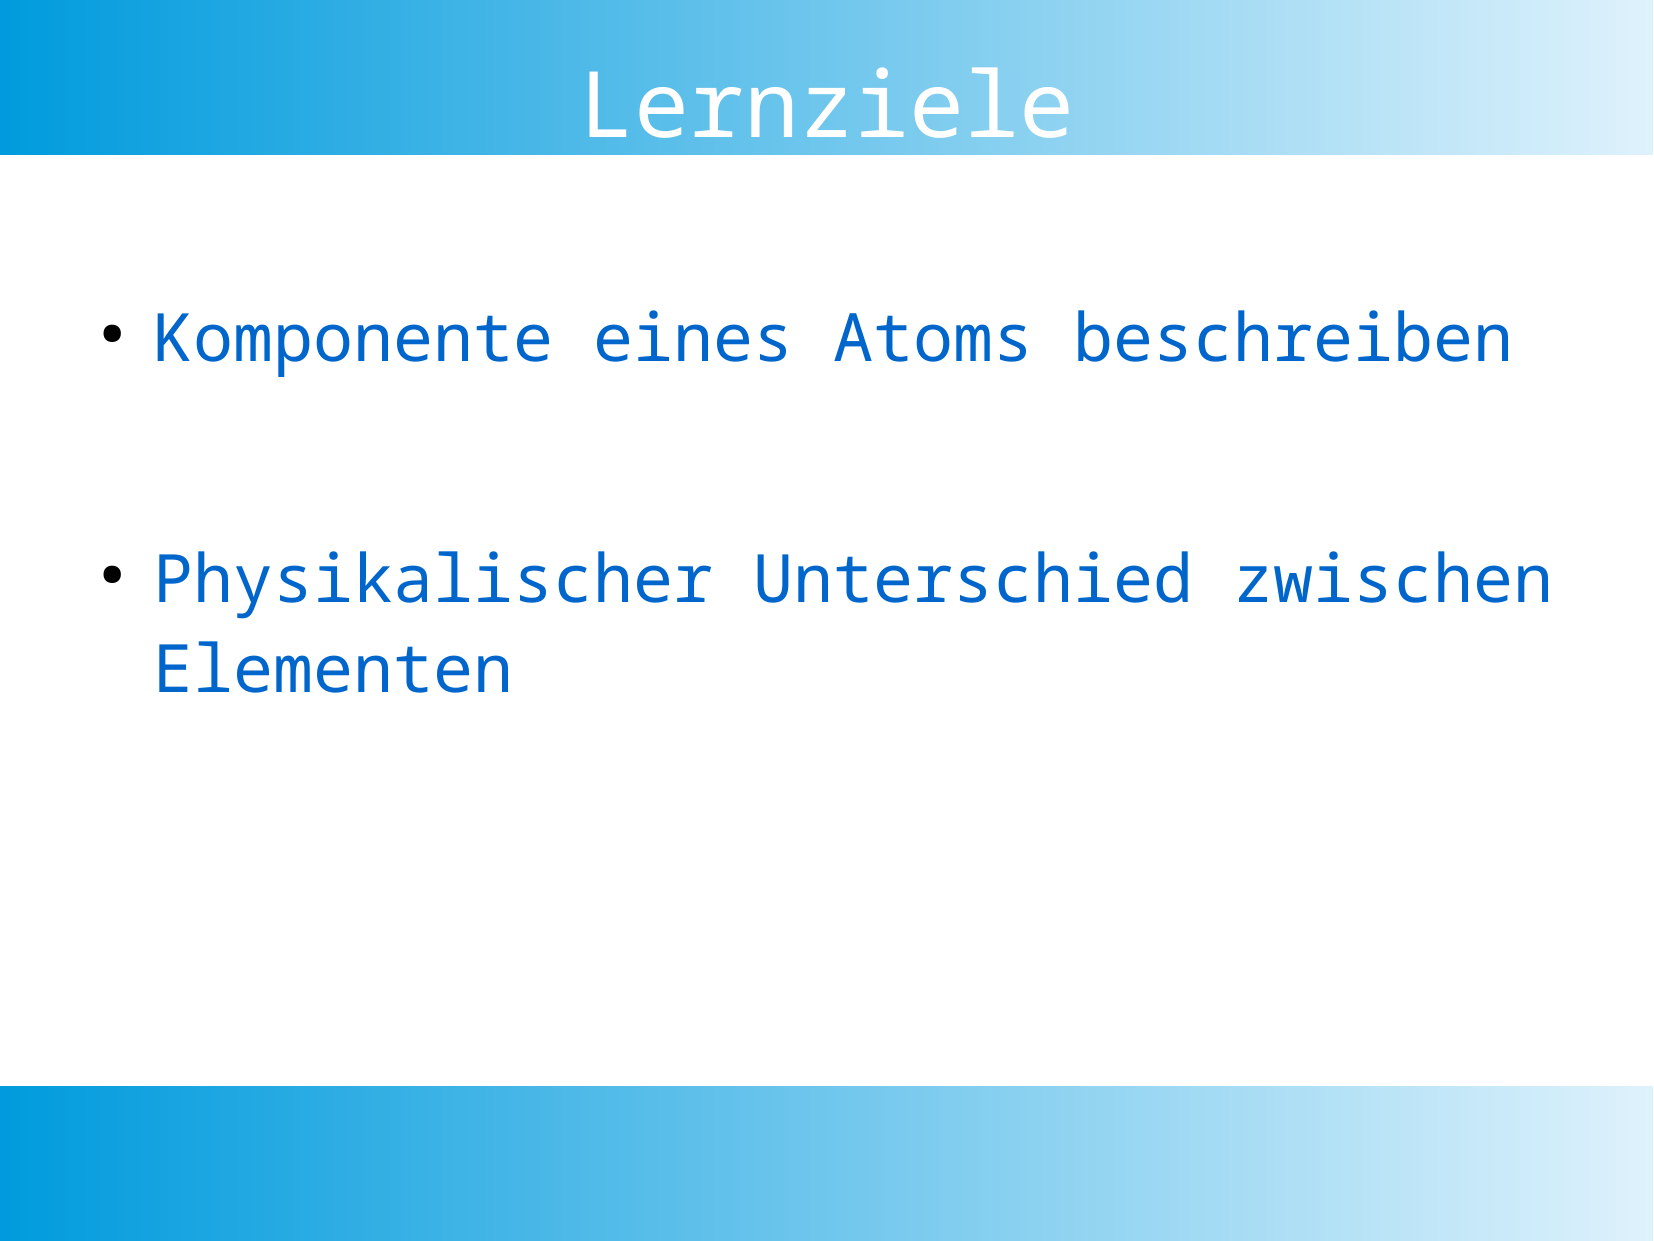

# Lernziele
Komponente eines Atoms beschreiben
Physikalischer Unterschied zwischen Elementen